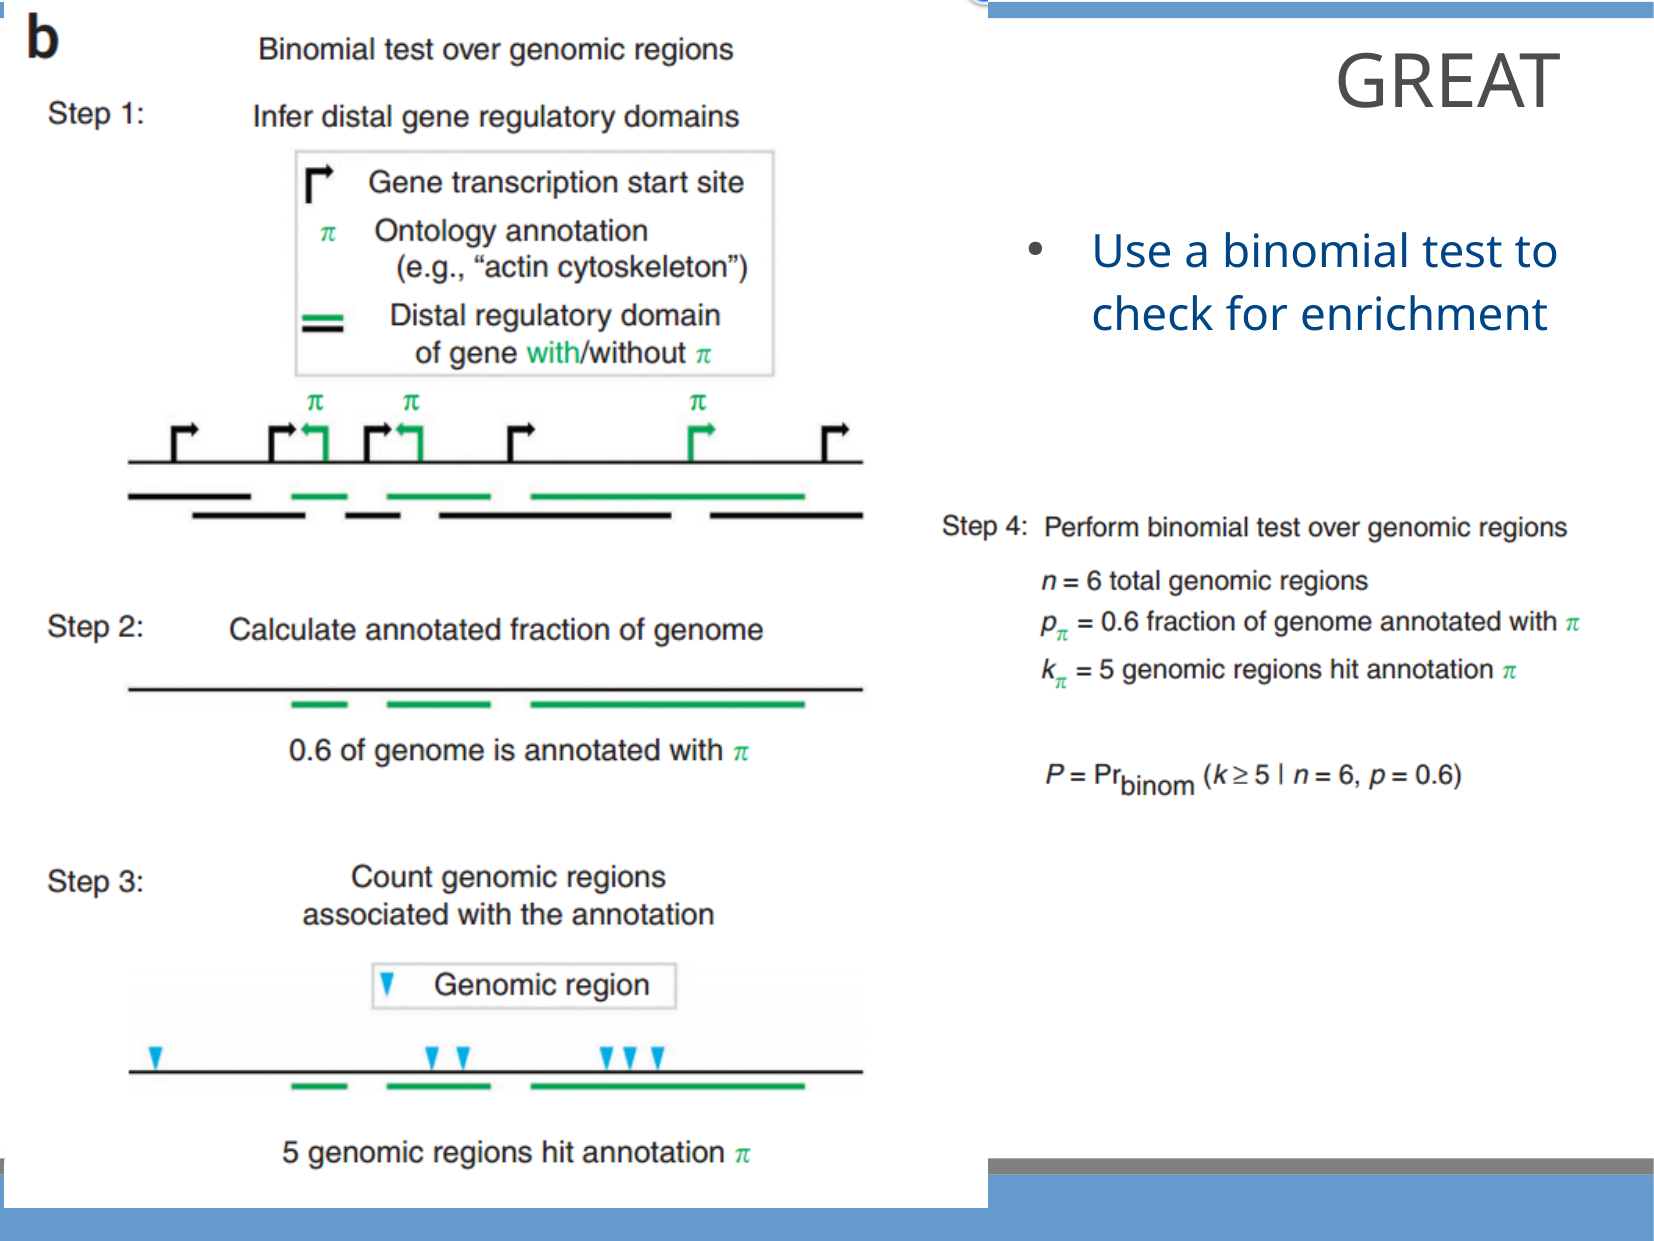

# GREAT
Use a binomial test to check for enrichment